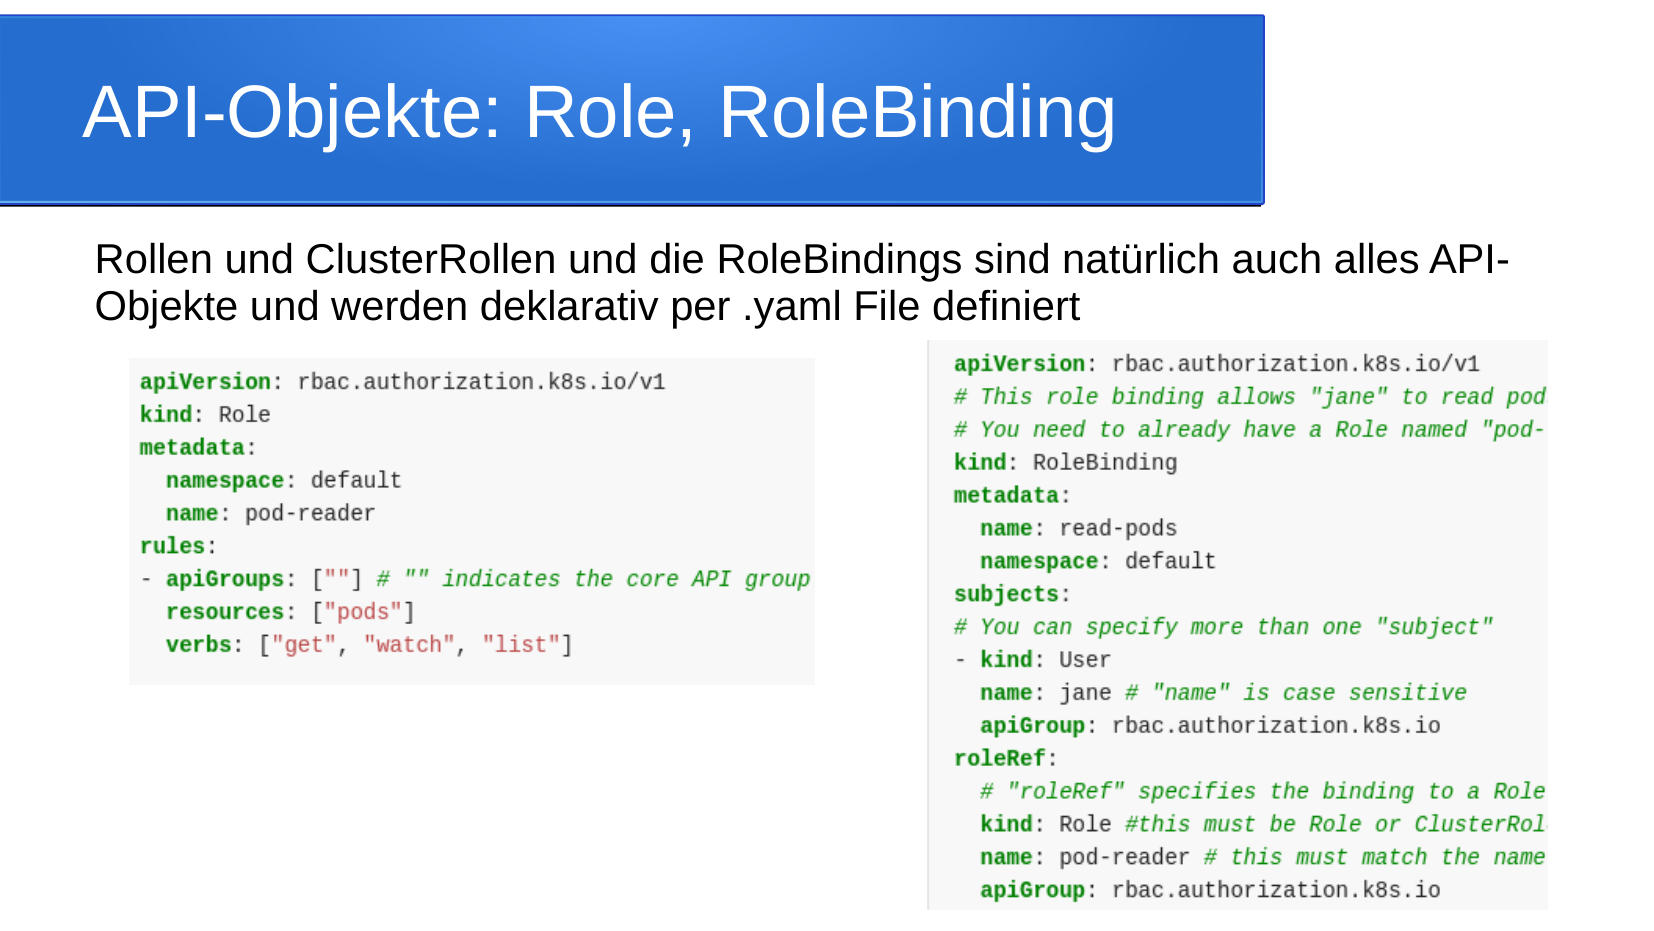

# API-Objekte: Role, RoleBinding
Rollen und ClusterRollen und die RoleBindings sind natürlich auch alles API-Objekte und werden deklarativ per .yaml File definiert